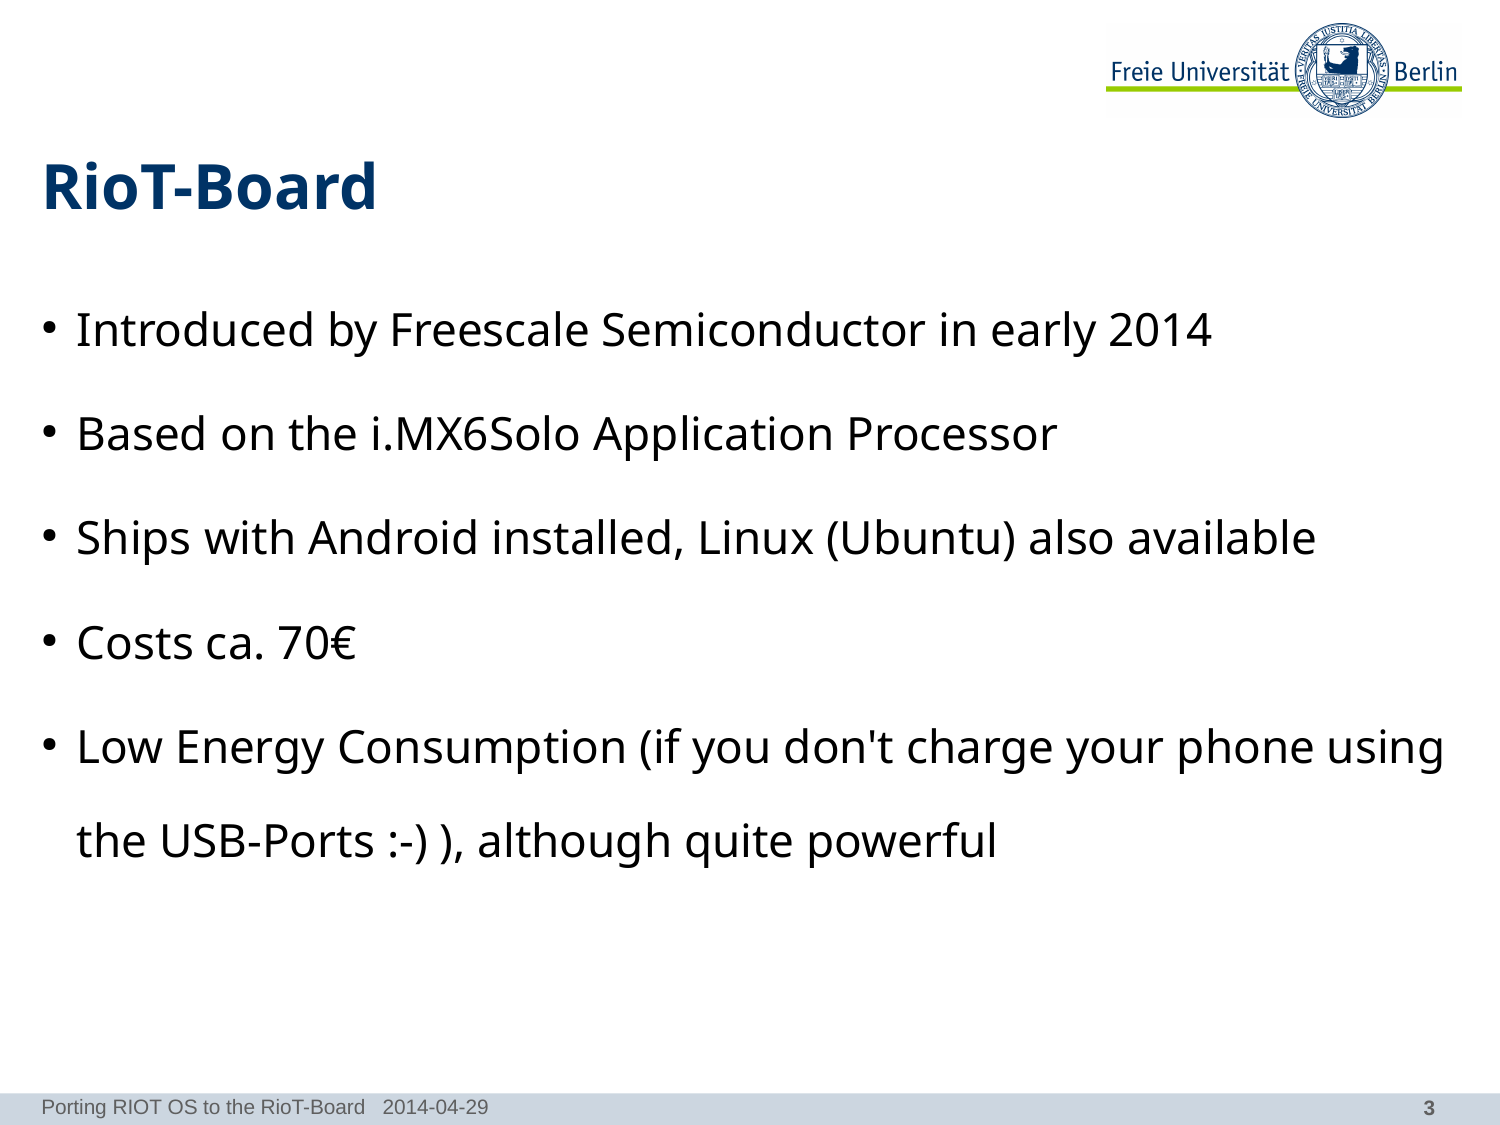

# RioT-Board
Introduced by Freescale Semiconductor in early 2014
Based on the i.MX6Solo Application Processor
Ships with Android installed, Linux (Ubuntu) also available
Costs ca. 70€
Low Energy Consumption (if you don't charge your phone using the USB-Ports :-) ), although quite powerful